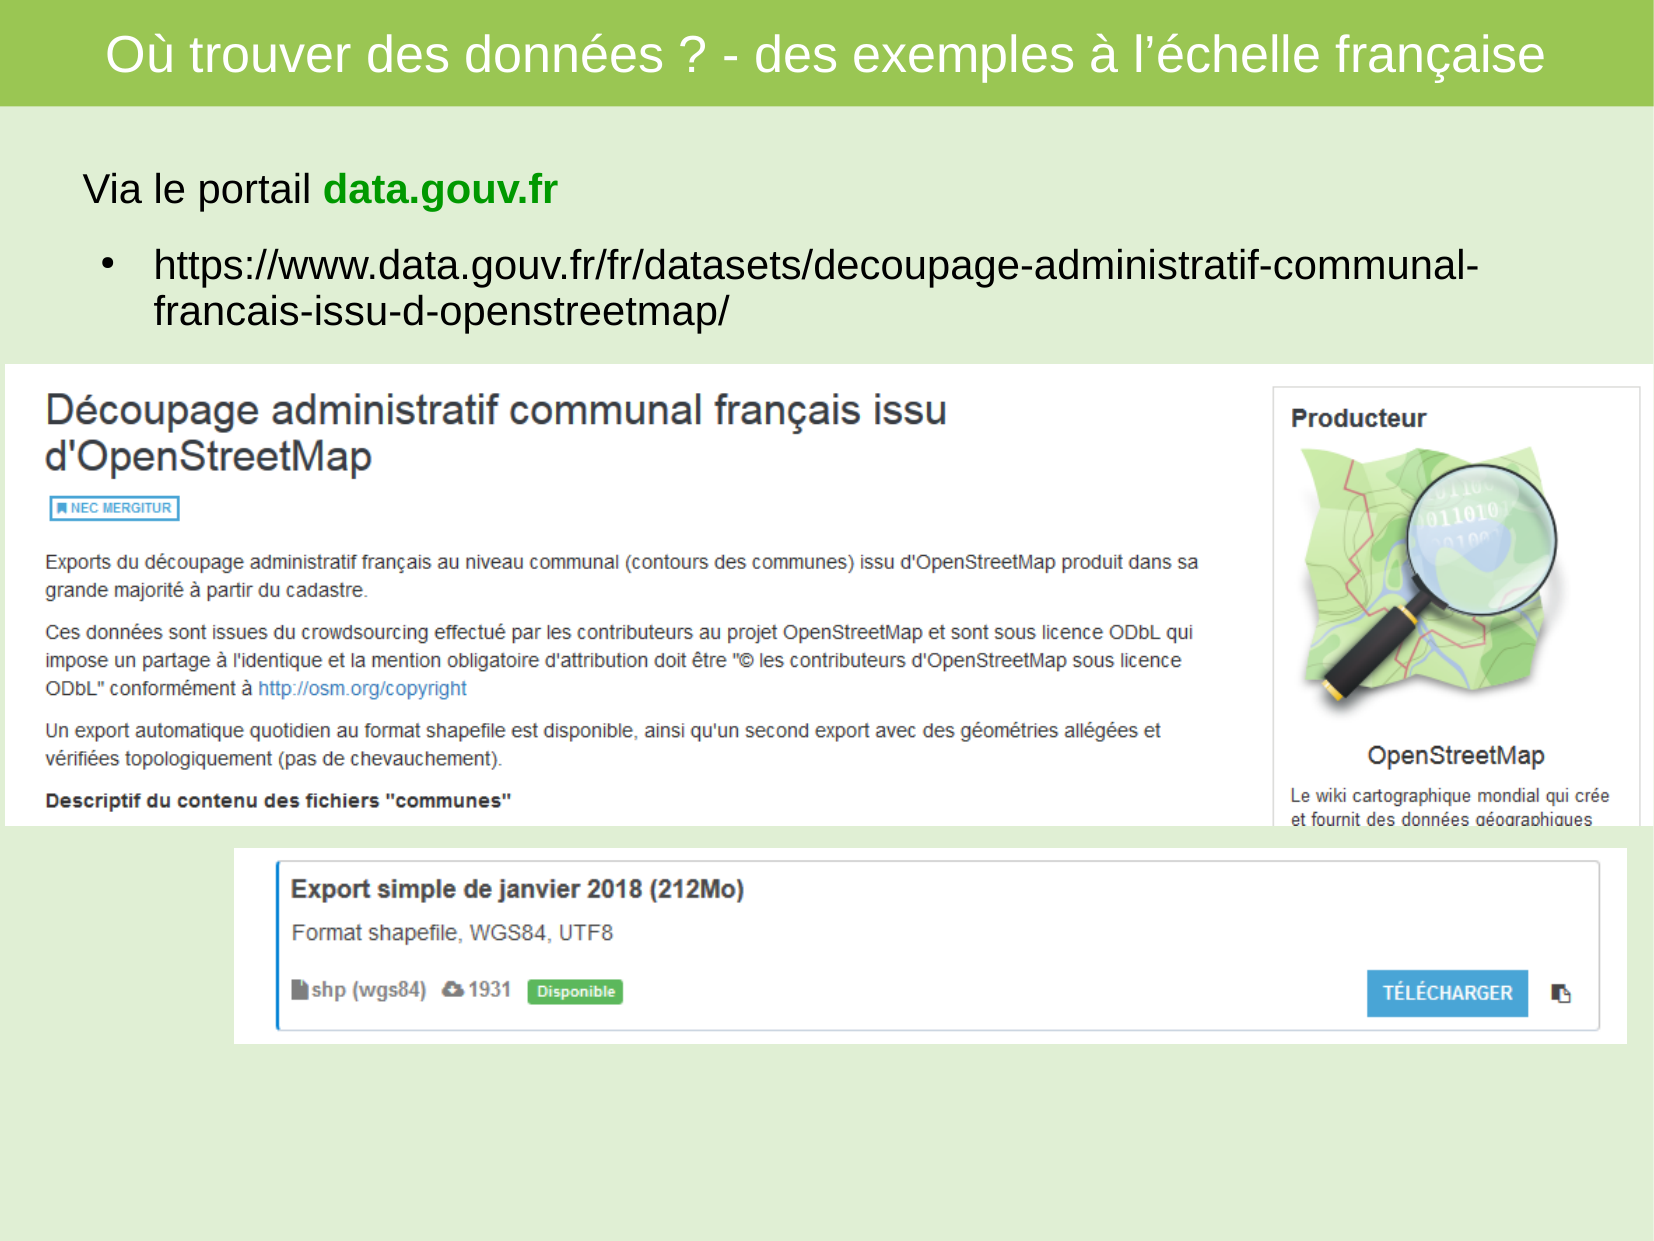

# Où trouver des données ? - des exemples à l’échelle française
Via le portail data.gouv.fr
https://www.data.gouv.fr/fr/datasets/decoupage-administratif-communal-francais-issu-d-openstreetmap/